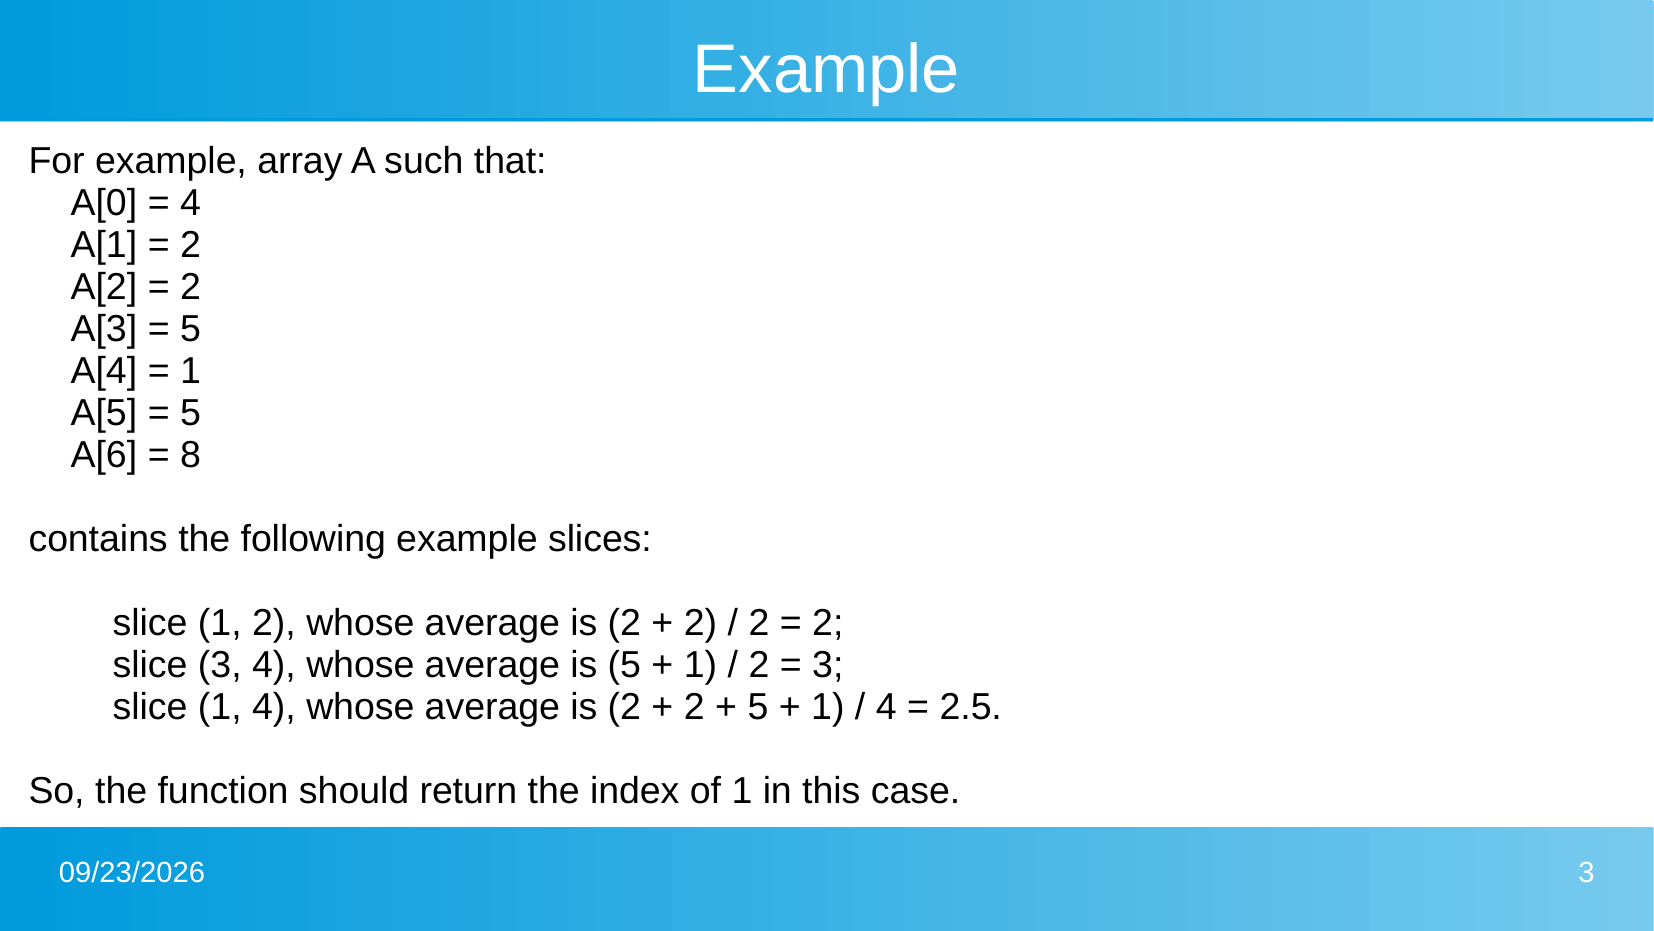

# Example
For example, array A such that:
 A[0] = 4
 A[1] = 2
 A[2] = 2
 A[3] = 5
 A[4] = 1
 A[5] = 5
 A[6] = 8
contains the following example slices:
 slice (1, 2), whose average is (2 + 2) / 2 = 2;
 slice (3, 4), whose average is (5 + 1) / 2 = 3;
 slice (1, 4), whose average is (2 + 2 + 5 + 1) / 4 = 2.5.
So, the function should return the index of 1 in this case.
3